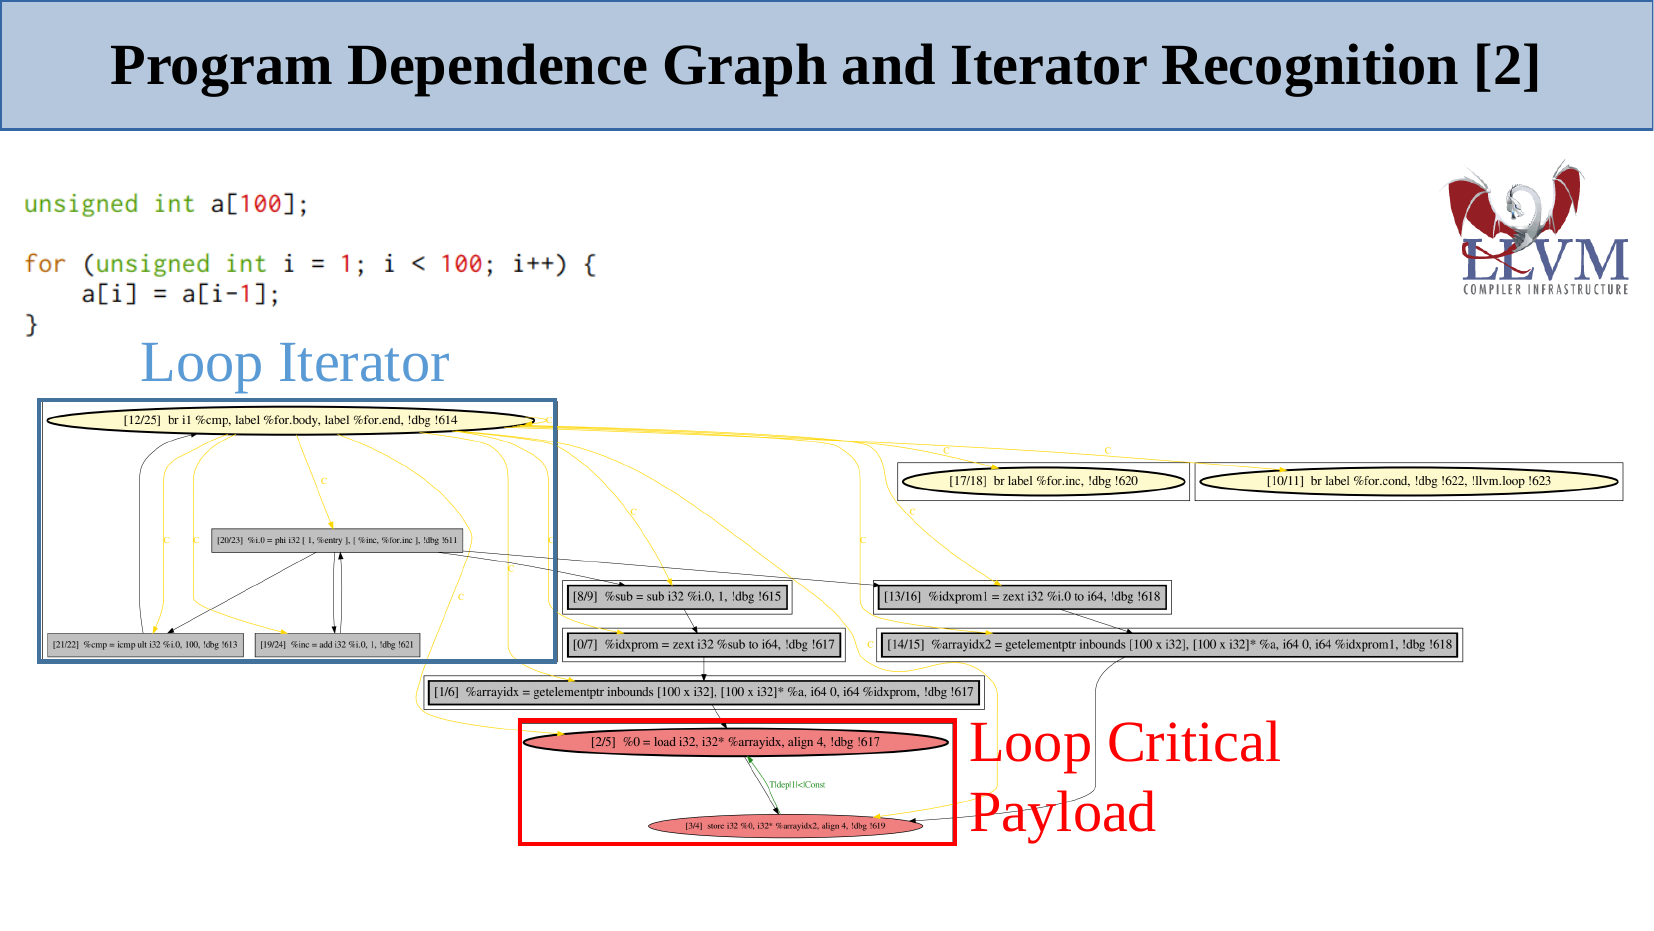

# Program Dependence Graph and Iterator Recognition [2]
Loop Iterator
Loop Critical Payload